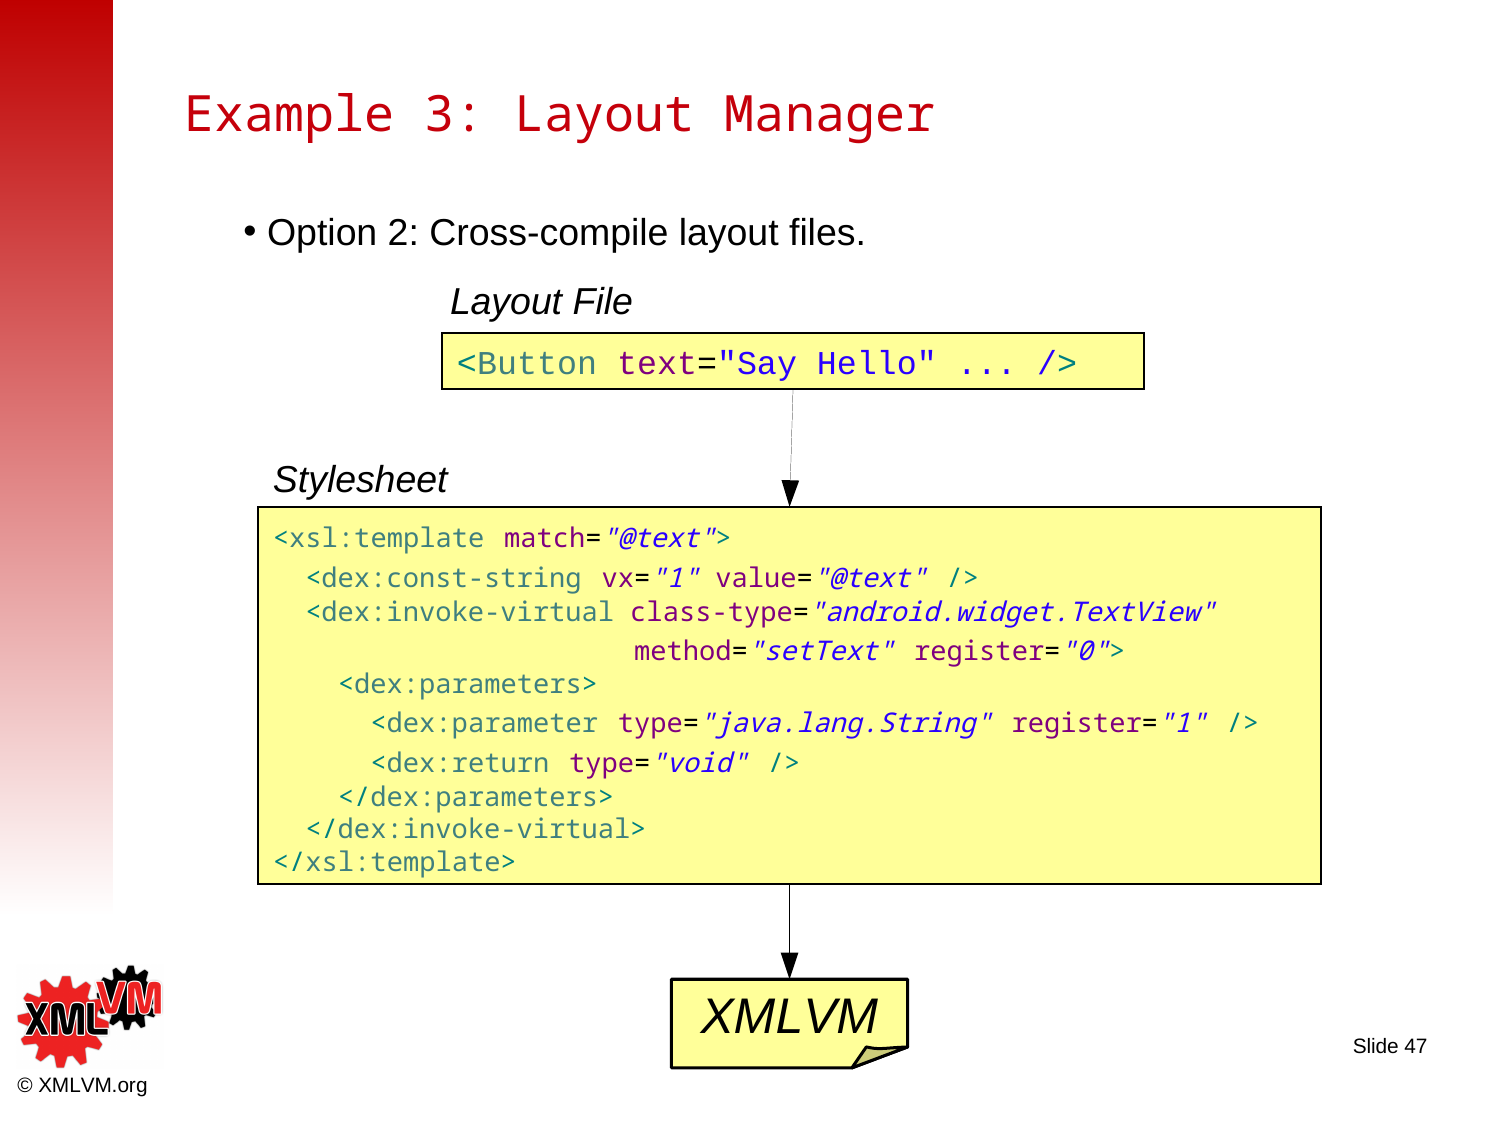

# Example 3: Layout Manager
 Option 2: Cross-compile layout files.
Layout File
<Button text="Say Hello" ... />
Stylesheet
<xsl:template match="@text">
 <dex:const-string vx="1" value="@text" />
 <dex:invoke-virtual class-type="android.widget.TextView"
 method="setText" register="0">
 <dex:parameters>
 <dex:parameter type="java.lang.String" register="1" />
 <dex:return type="void" />
 </dex:parameters>
 </dex:invoke-virtual>
</xsl:template>
XMLVM